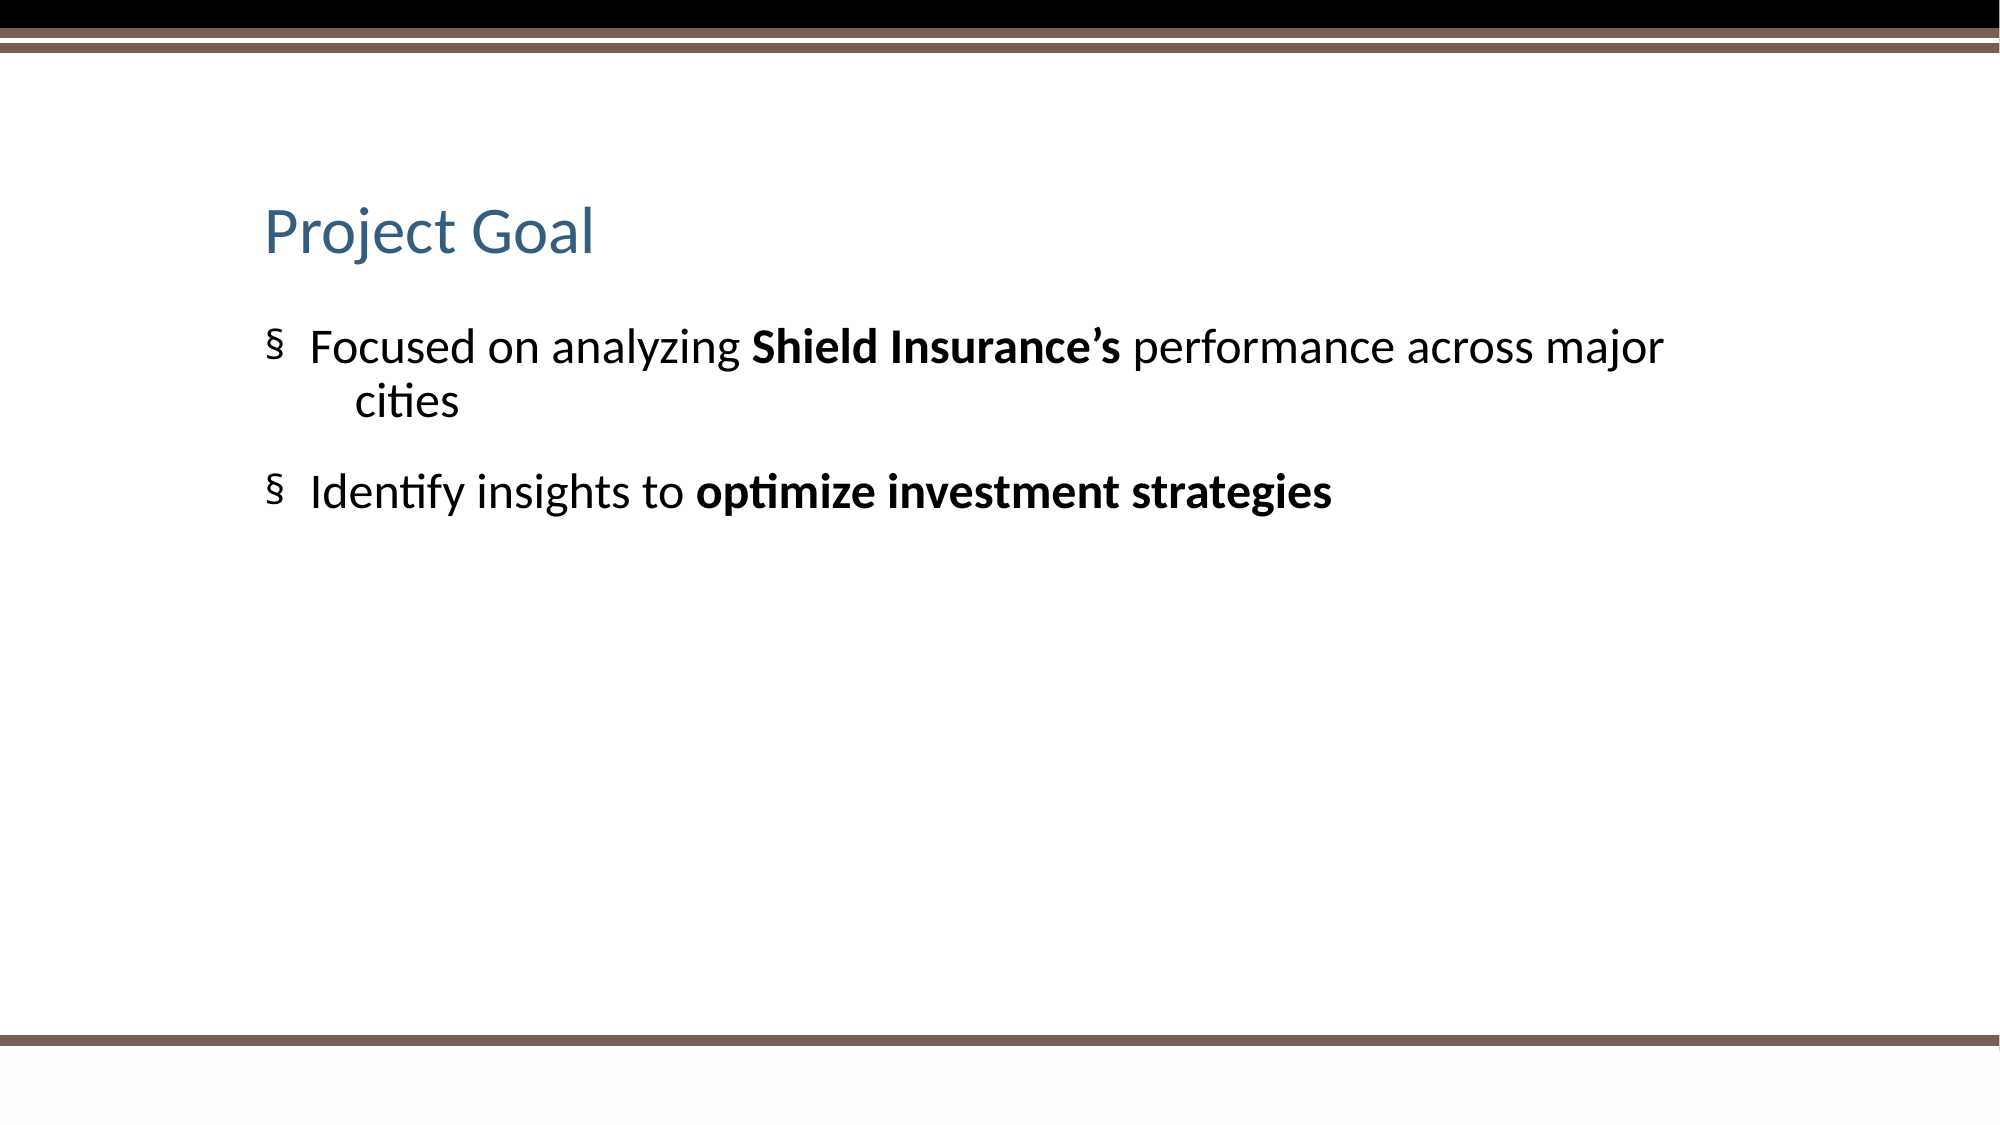

# Project Goal
Focused on analyzing Shield Insurance’s performance across major cities
Identify insights to optimize investment strategies